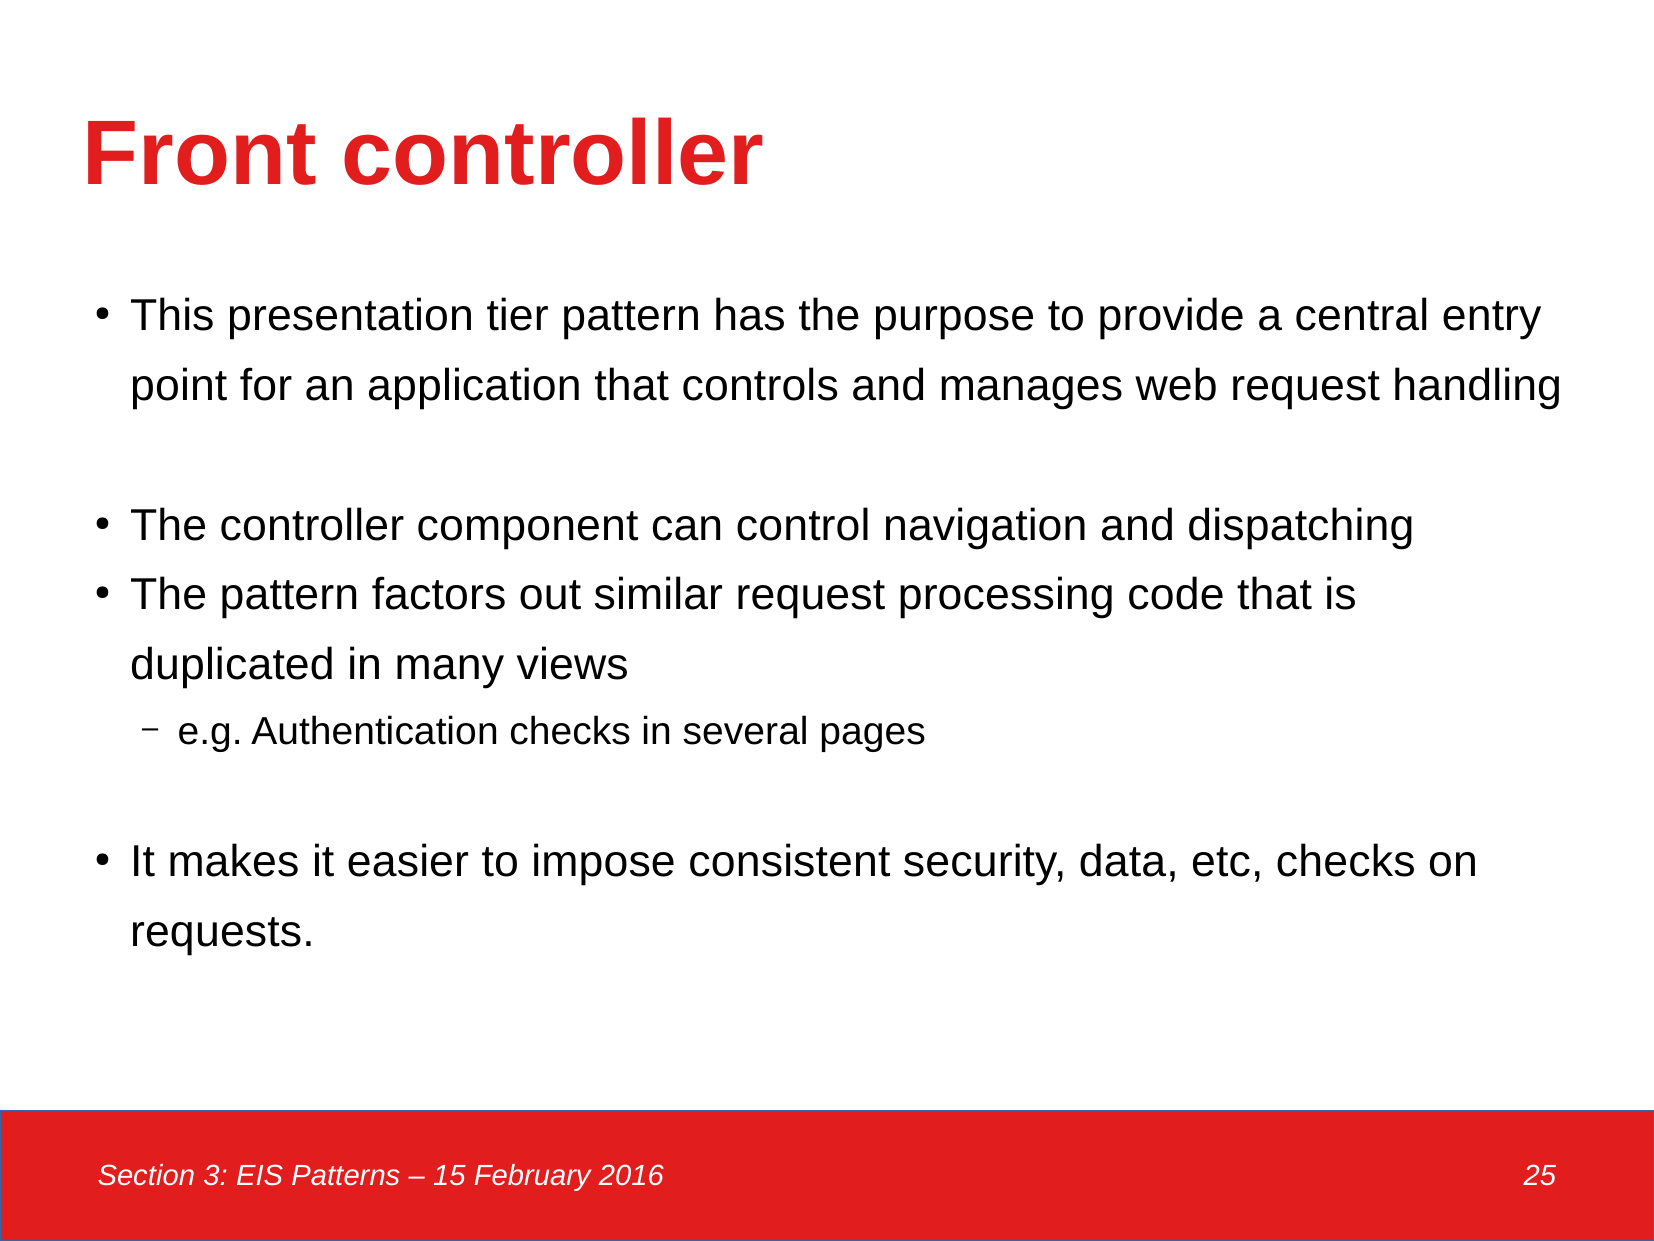

# Front controller
This presentation tier pattern has the purpose to provide a central entry point for an application that controls and manages web request handling
The controller component can control navigation and dispatching
The pattern factors out similar request processing code that is duplicated in many views
e.g. Authentication checks in several pages
It makes it easier to impose consistent security, data, etc, checks on requests.